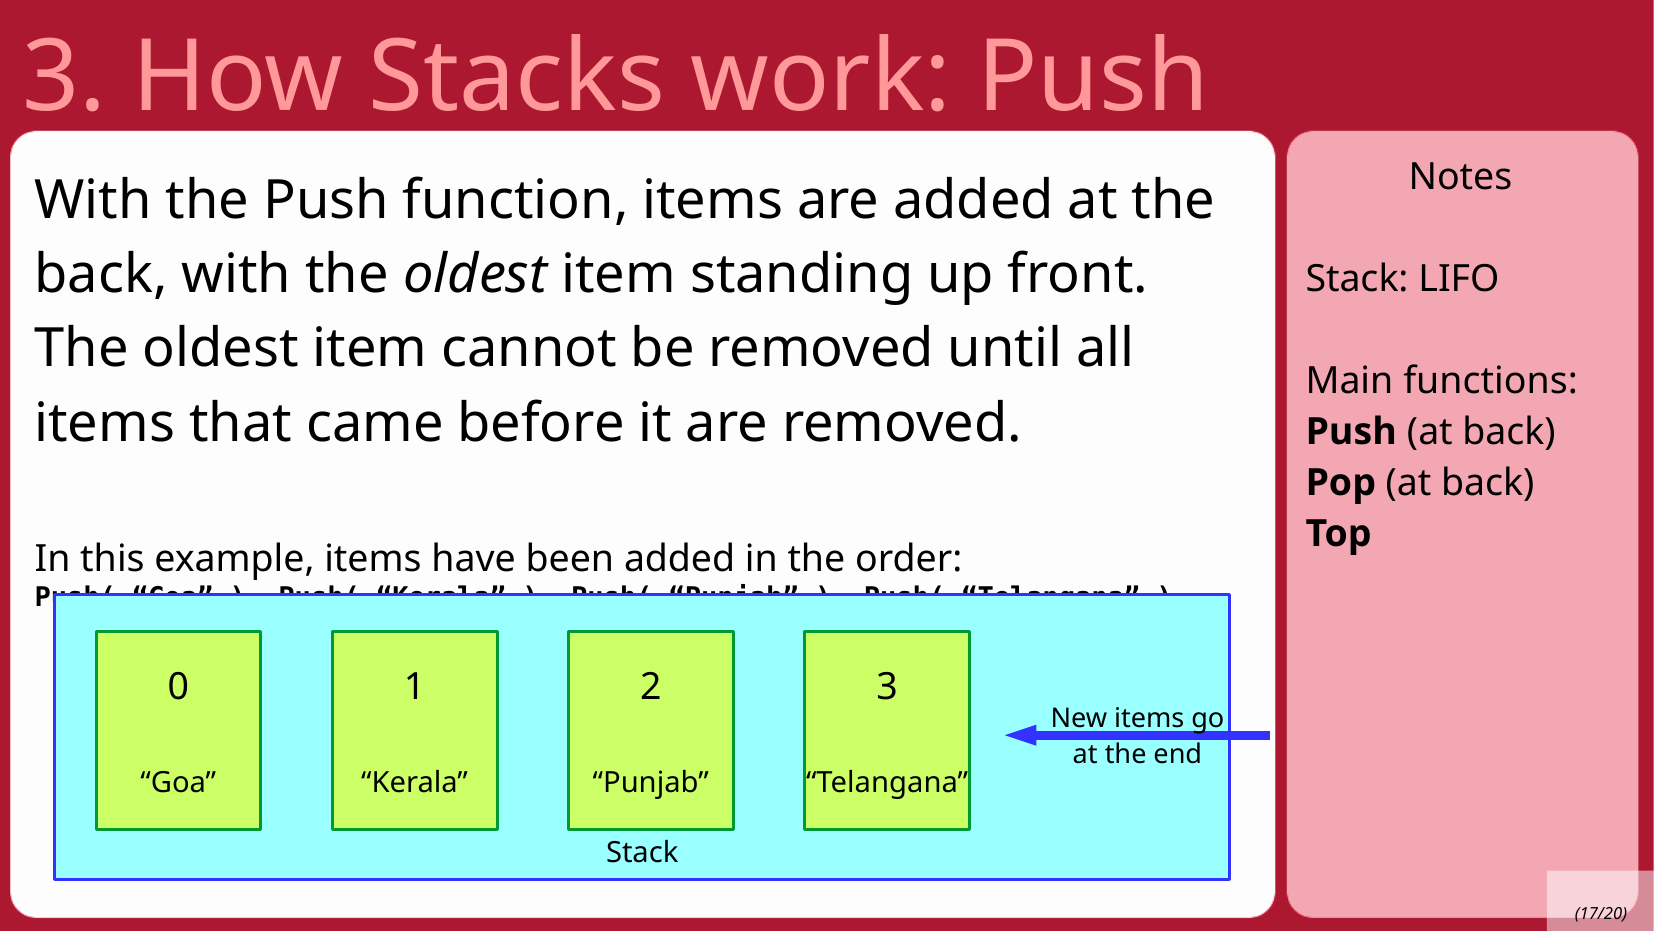

# 3. How Stacks work: Push
Notes
Stack: LIFO
Main functions:
Push (at back)
Pop (at back)
Top
With the Push function, items are added at the back, with the oldest item standing up front. The oldest item cannot be removed until all items that came before it are removed.
In this example, items have been added in the order:
Push( “Goa” ), Push( “Kerala” ), Push( “Punjab” ), Push( “Telangana” ).
Stack
0
“Goa”
1
“Kerala”
2
“Punjab”
3
“Telangana”
New items go
at the end